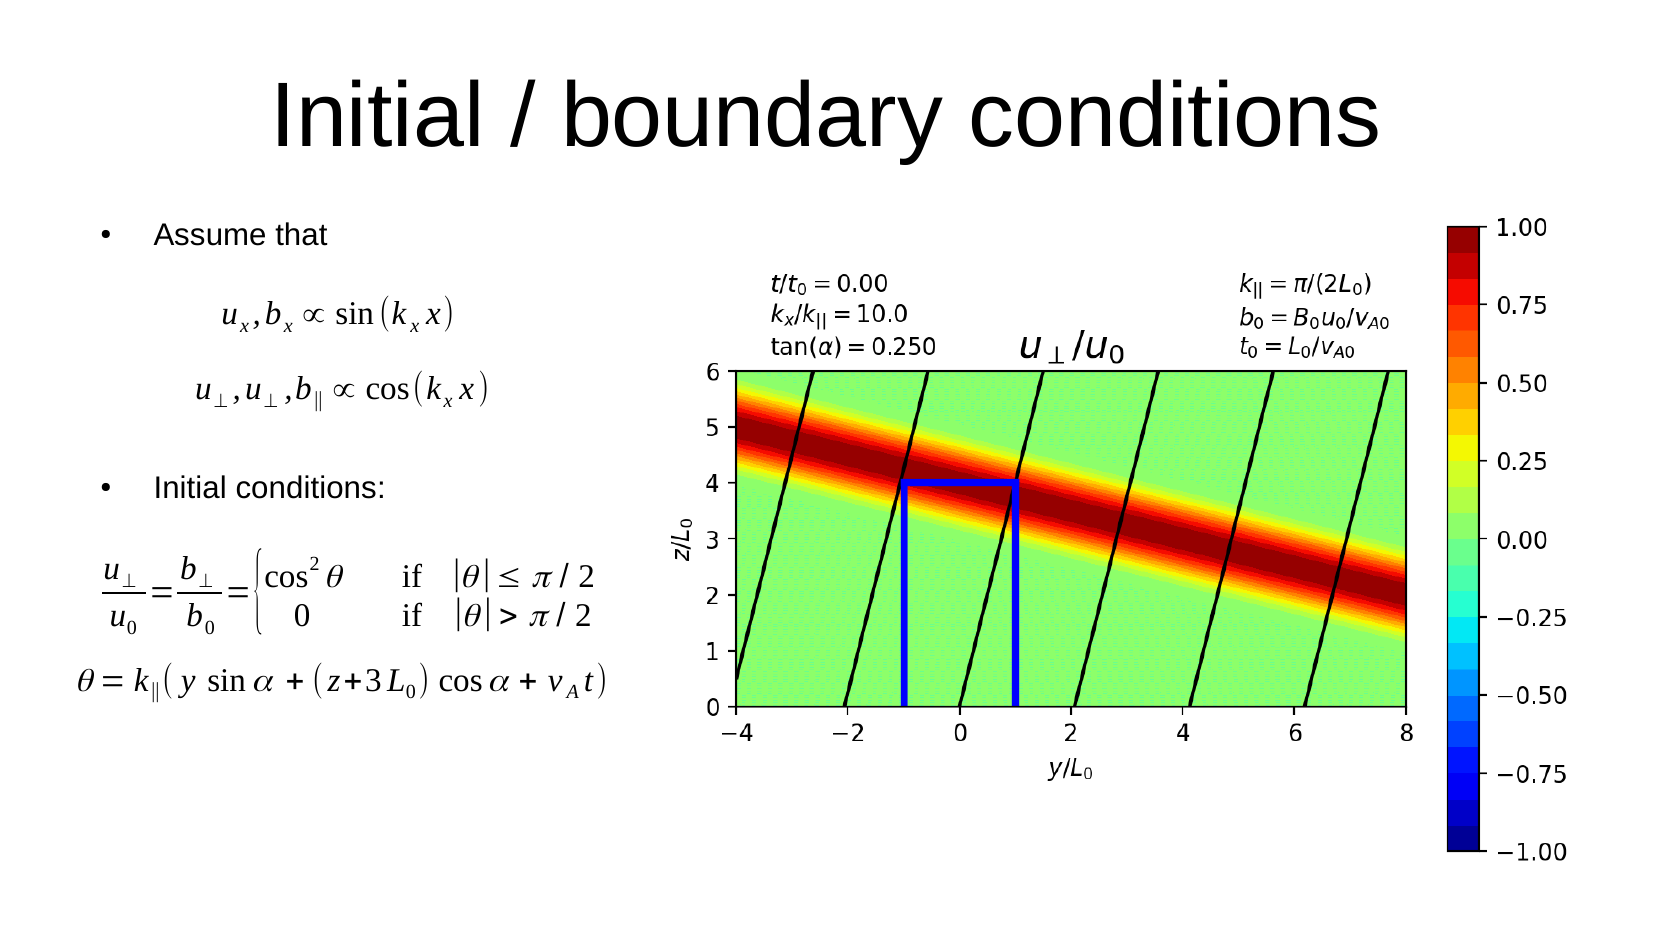

# Initial / boundary conditions
Assume that
Initial conditions: